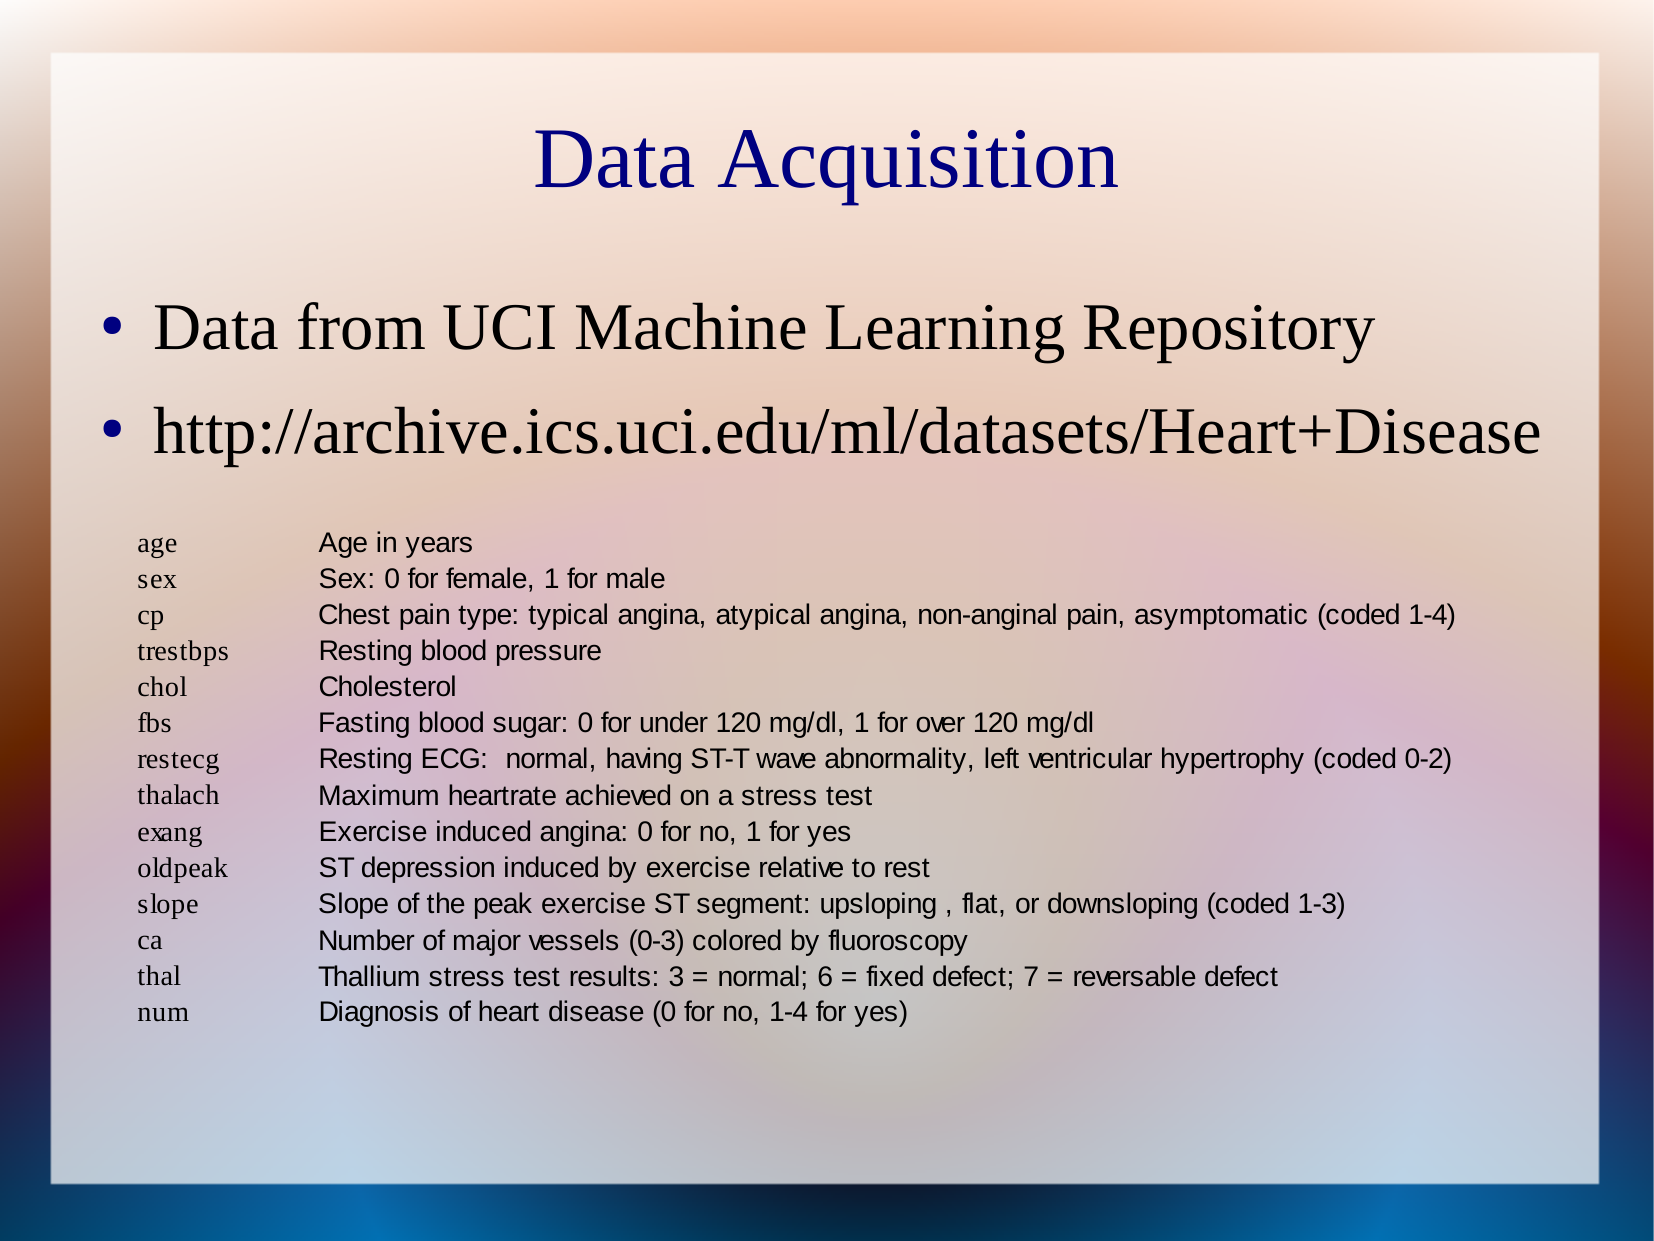

# Data Acquisition
Data from UCI Machine Learning Repository
http://archive.ics.uci.edu/ml/datasets/Heart+Disease